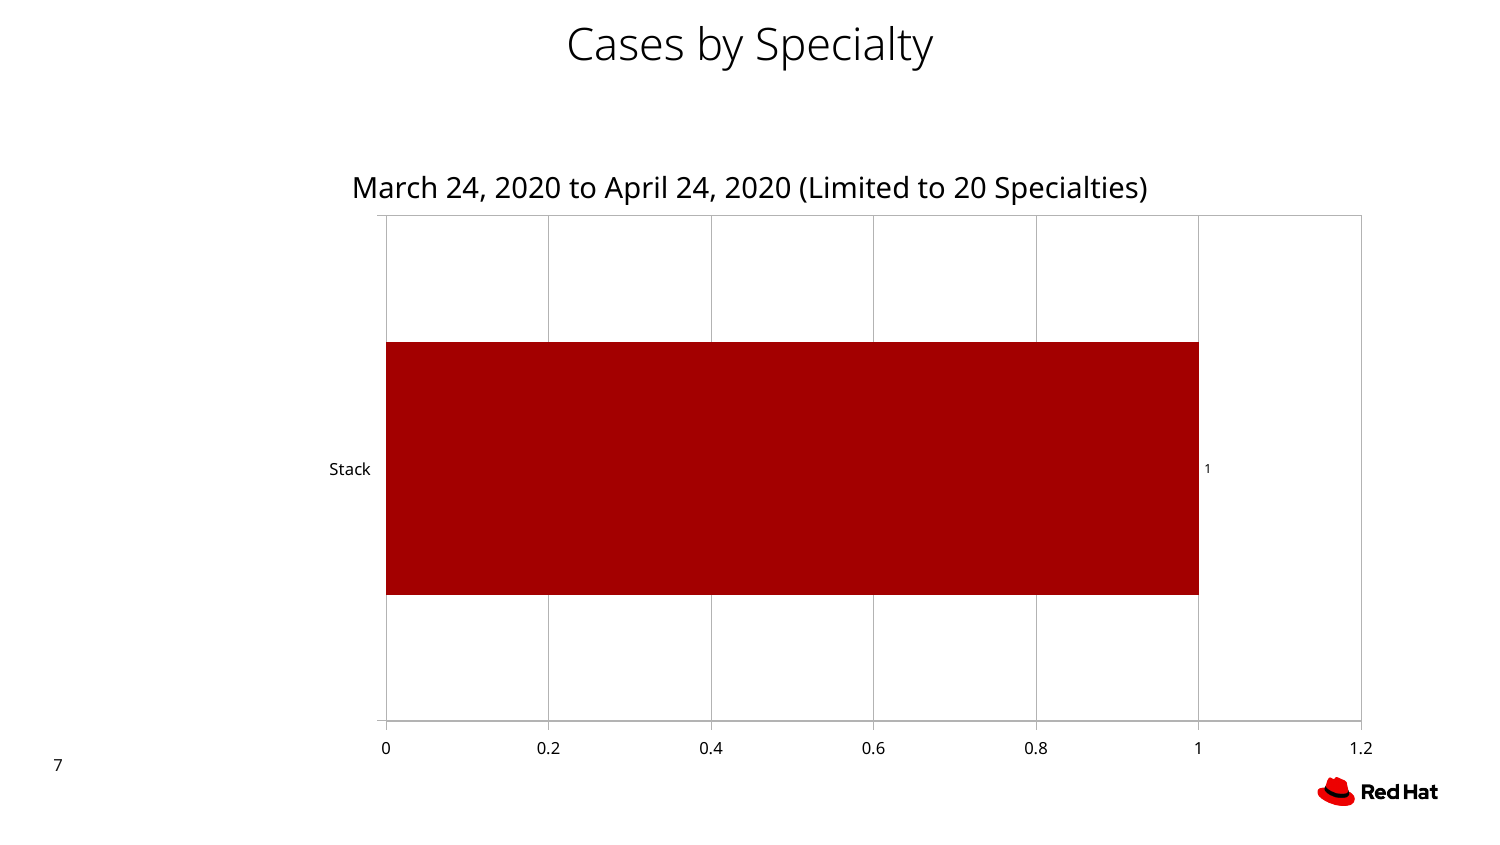

# Cases by Specialty
March 24, 2020 to April 24, 2020 (Limited to 20 Specialties)
### Chart
| Category | Case Count |
|---|---|
| Stack | 1.0 |7